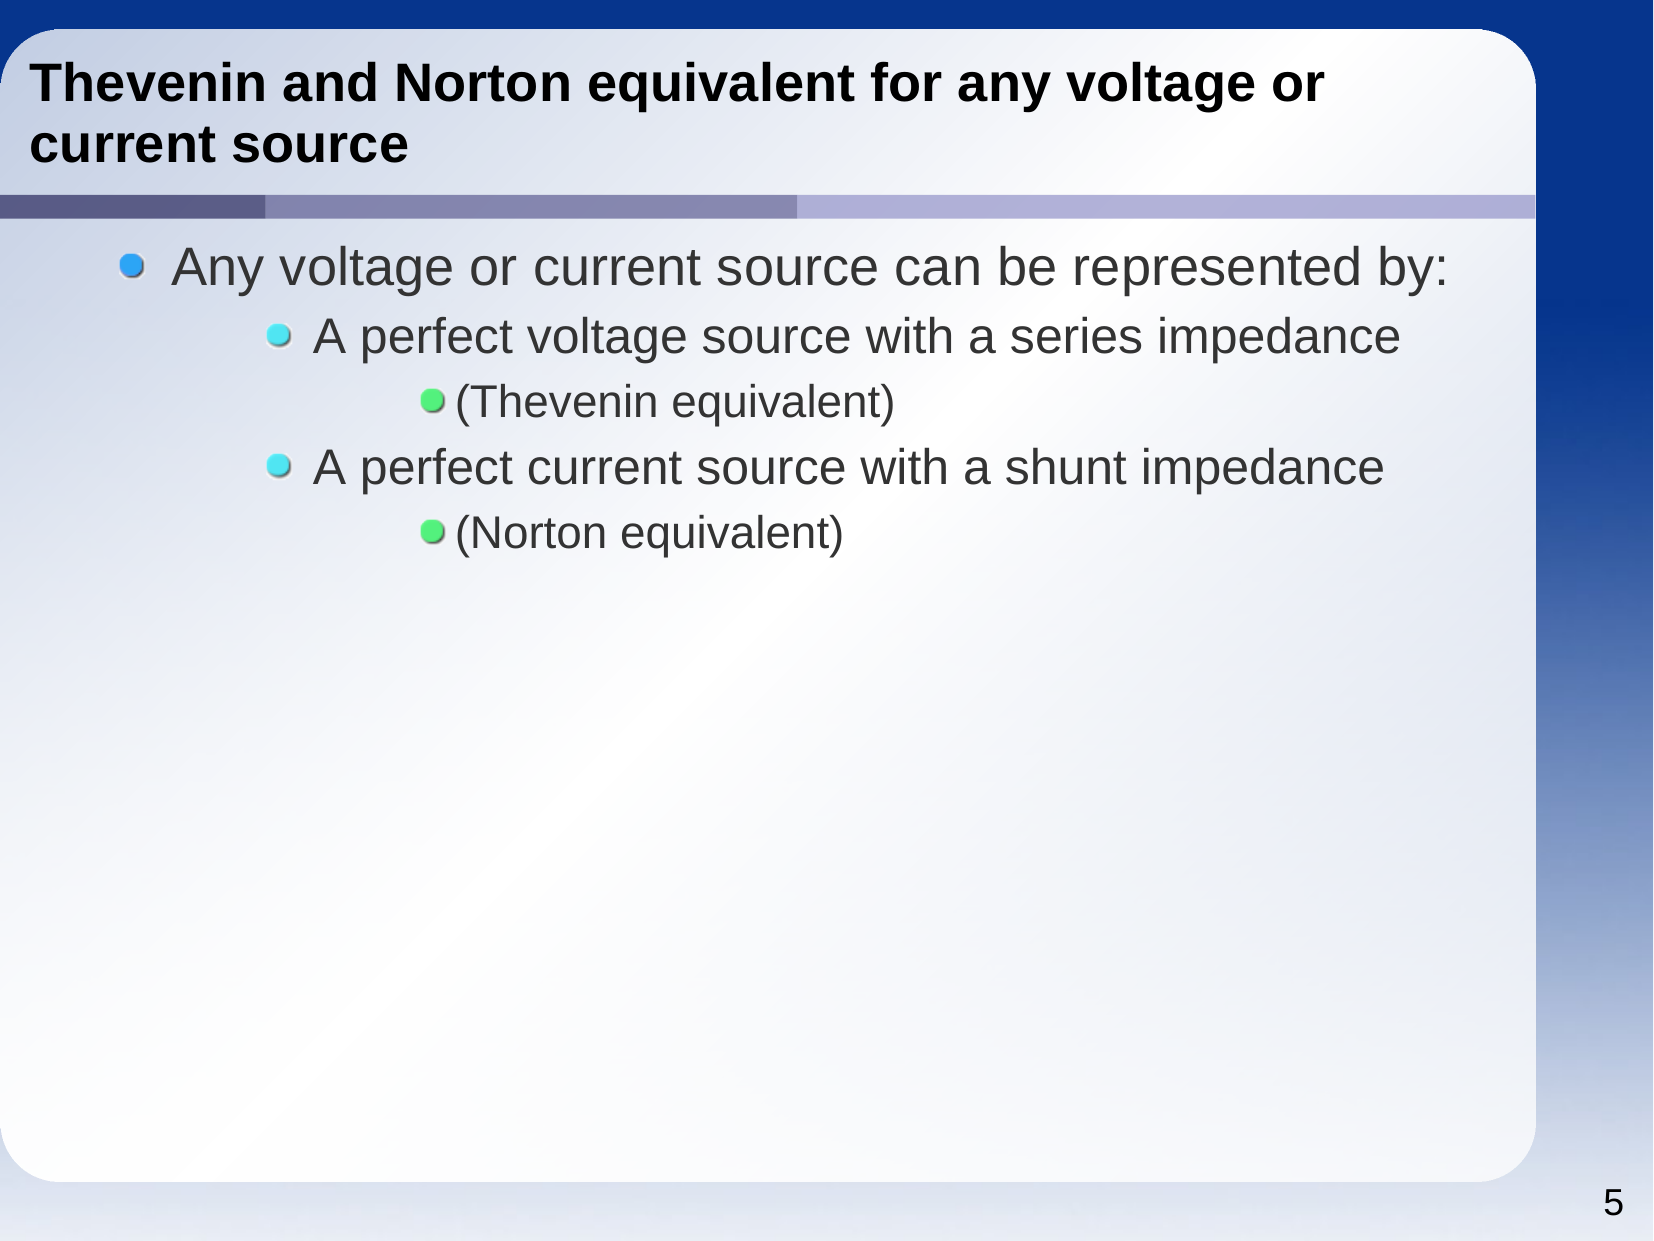

# Thevenin and Norton equivalent for any voltage or current source
Any voltage or current source can be represented by:
A perfect voltage source with a series impedance
(Thevenin equivalent)
A perfect current source with a shunt impedance
(Norton equivalent)
5